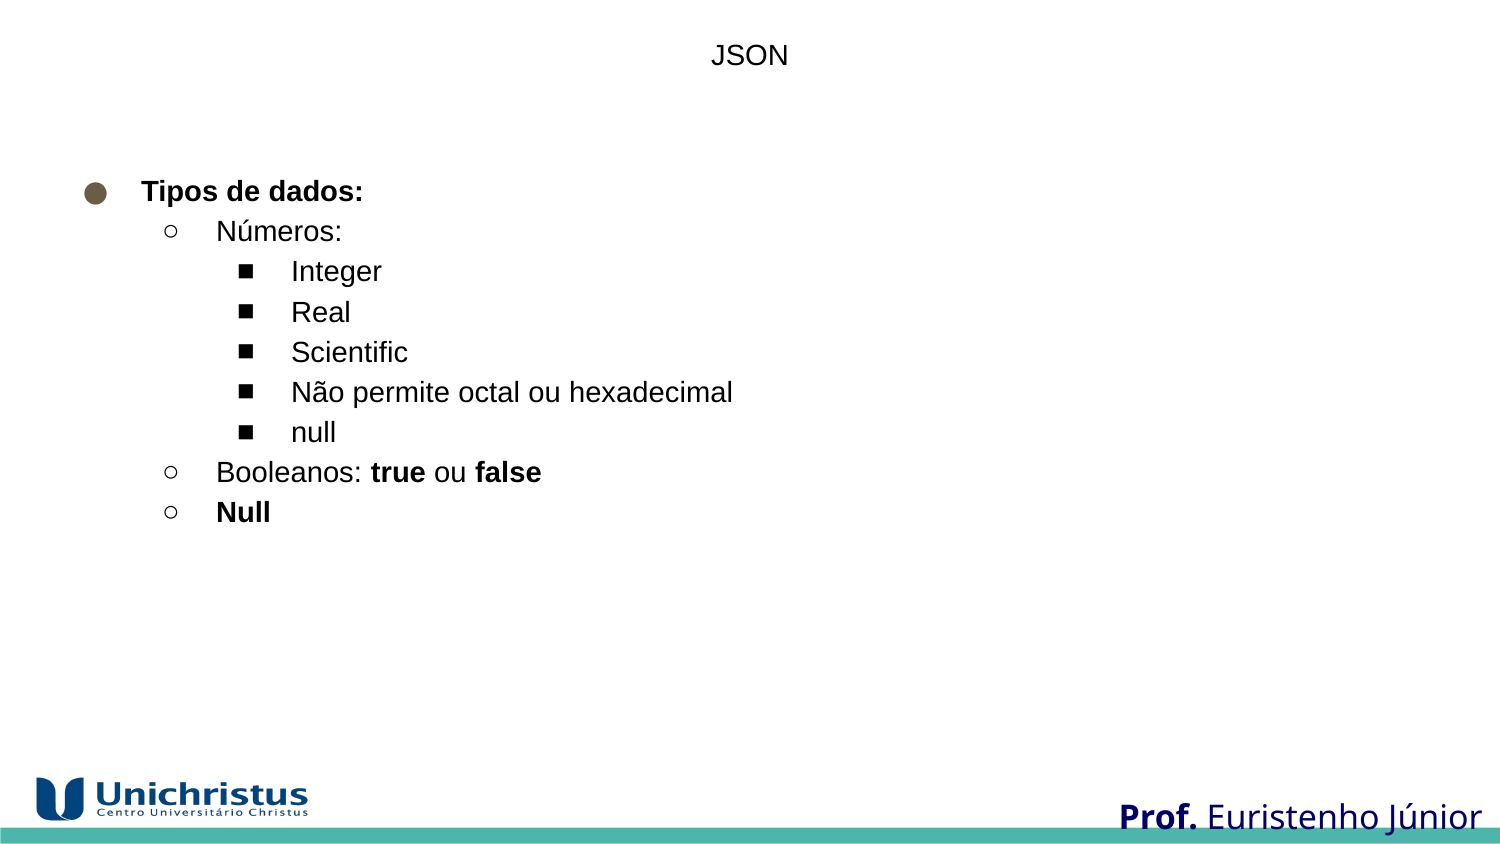

# JSON
Tipos de dados:
Números:
Integer
Real
Scientific
Não permite octal ou hexadecimal
null
Booleanos: true ou false
Null